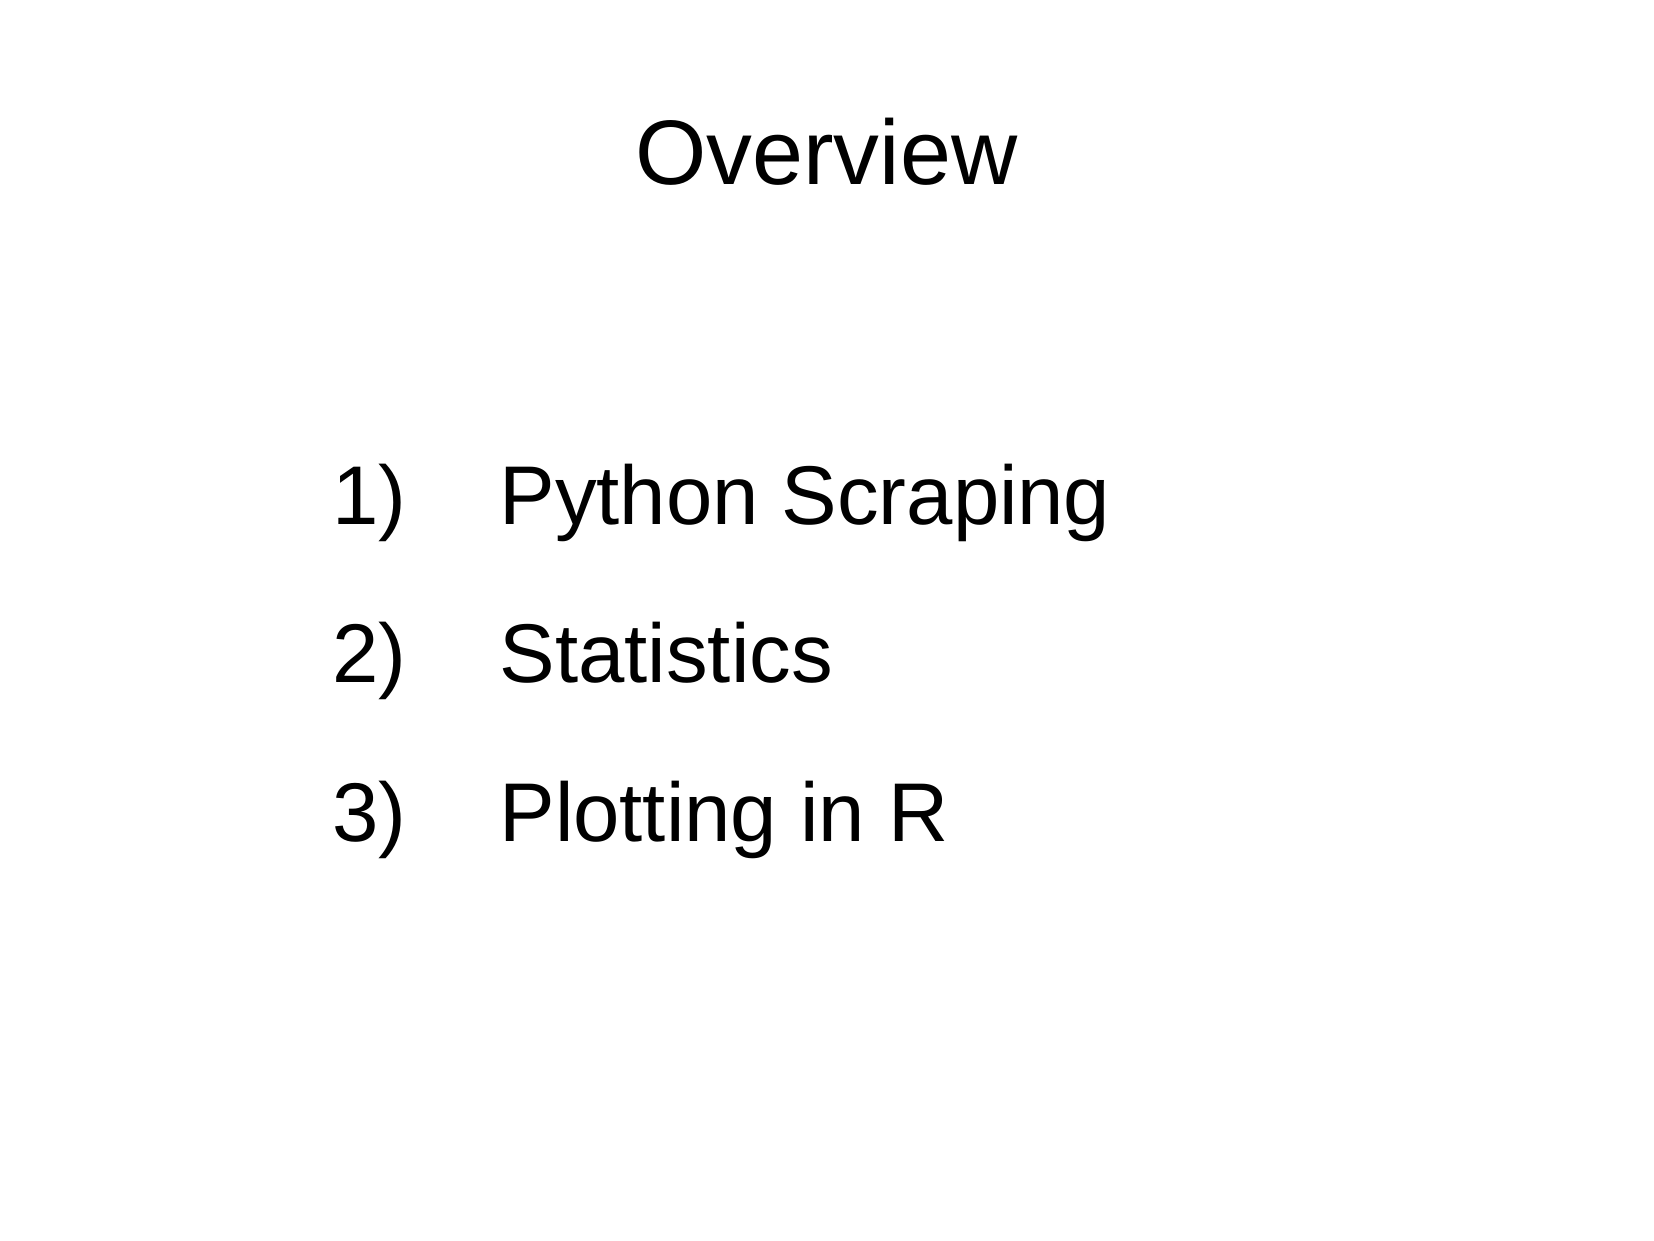

# Overview
 Python Scraping
 Statistics
 Plotting in R